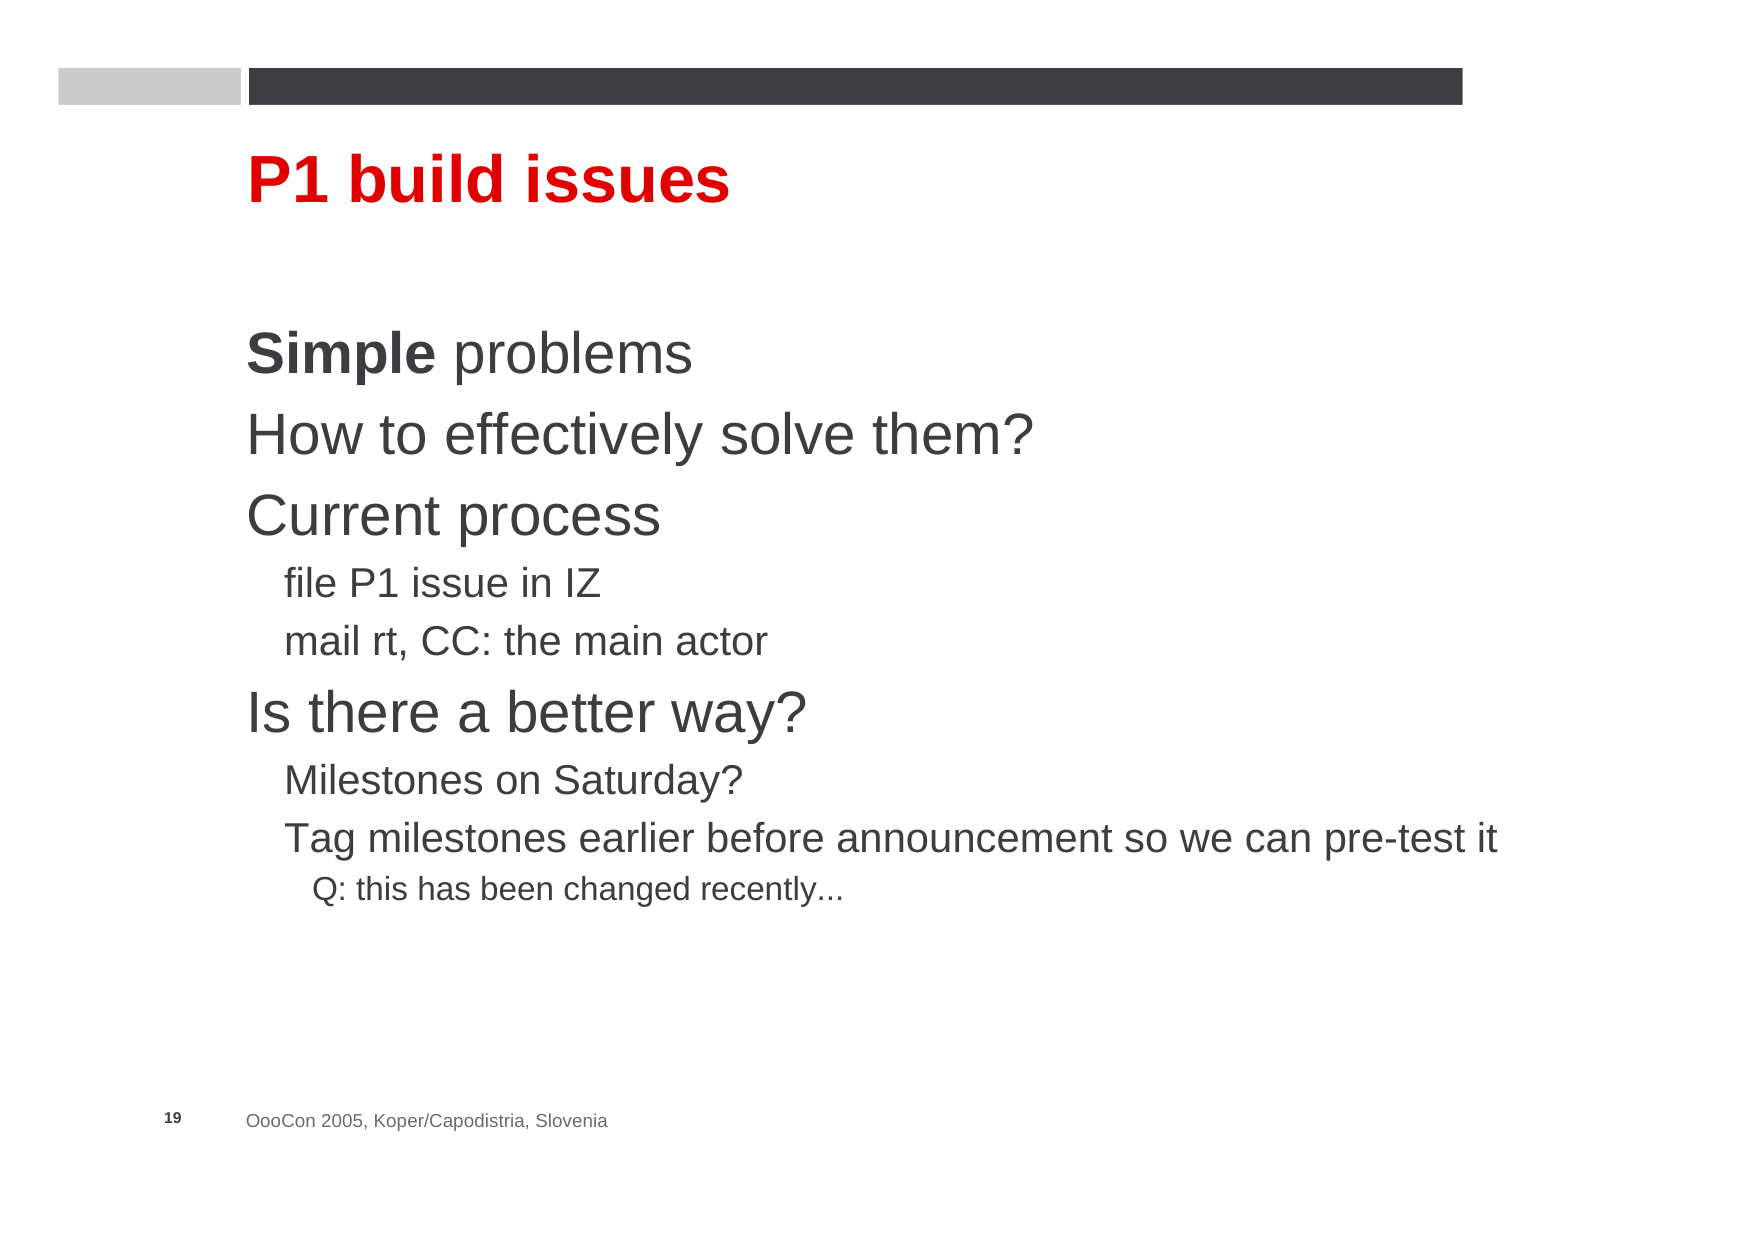

# P1 build issues
Simple problems
How to effectively solve them?
Current process
file P1 issue in IZ
mail rt, CC: the main actor
Is there a better way?
Milestones on Saturday?
Tag milestones earlier before announcement so we can pre-test it
Q: this has been changed recently...